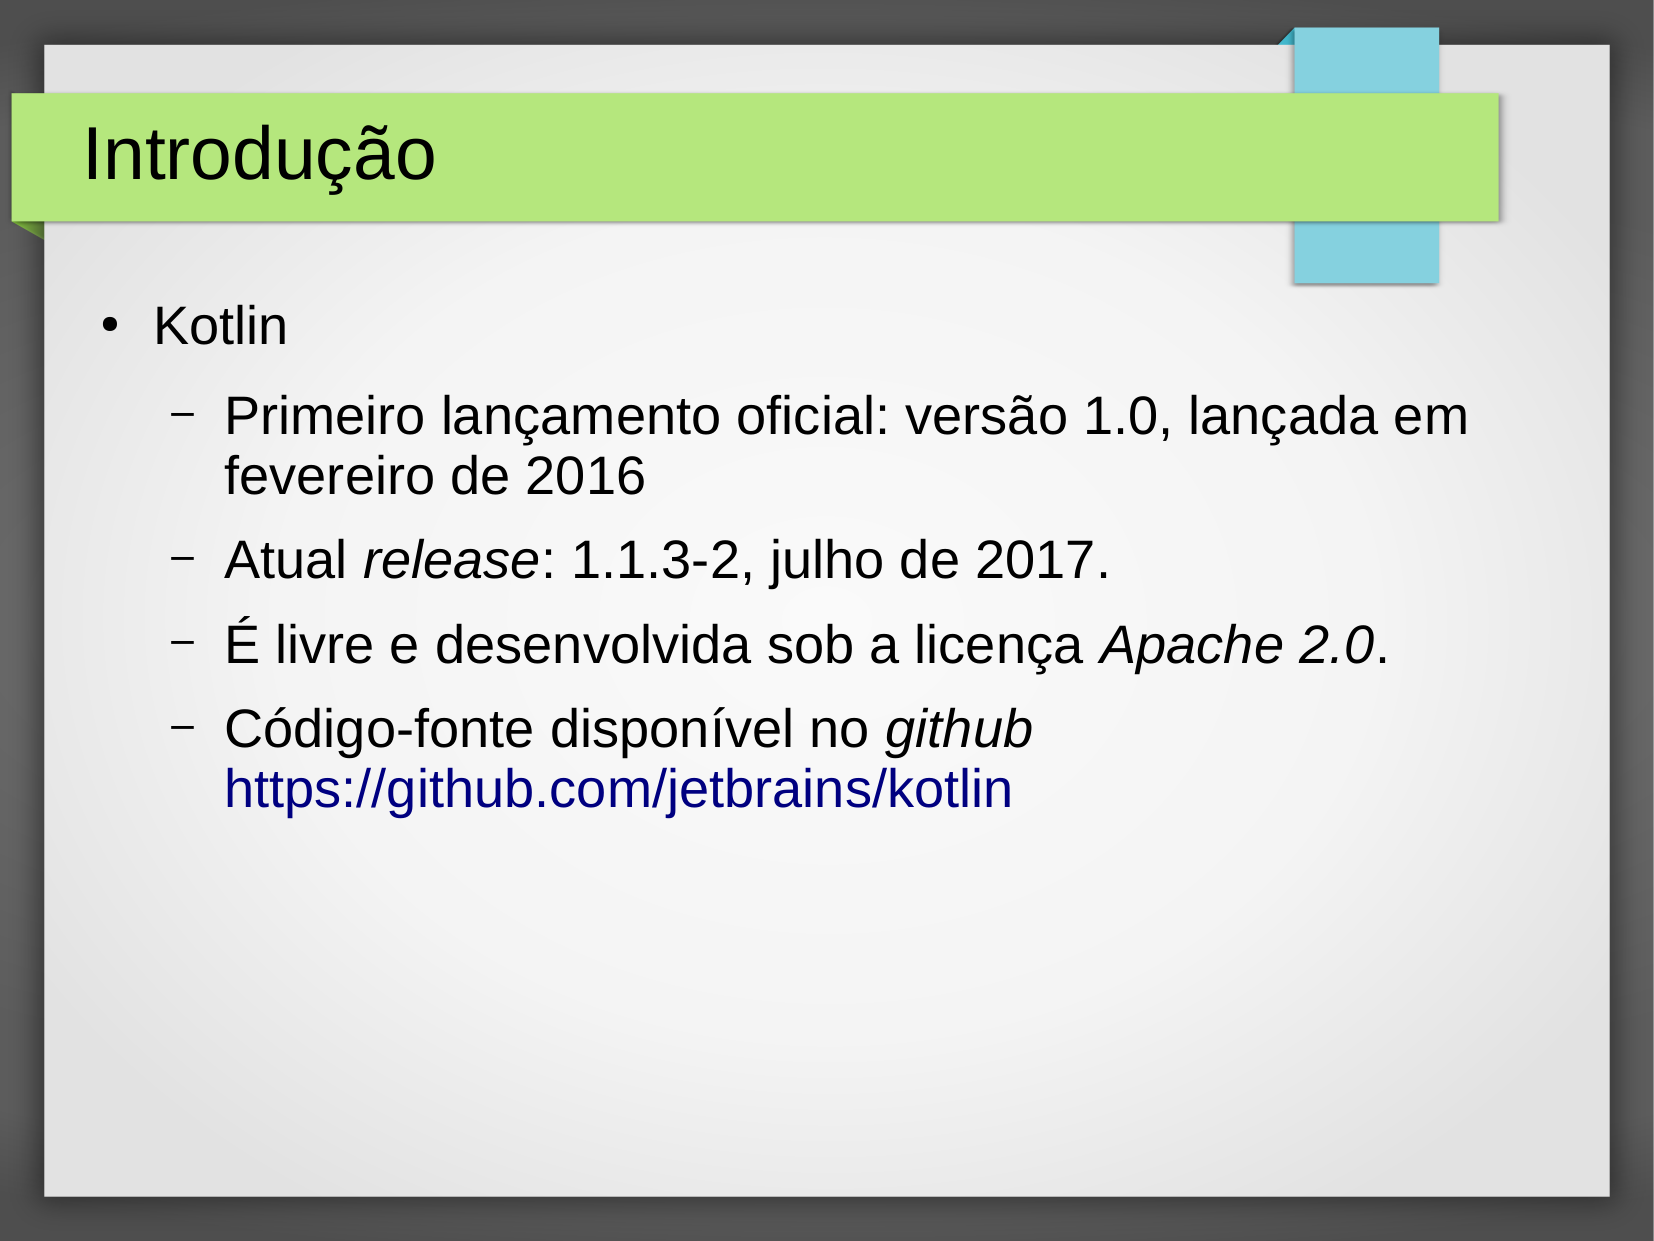

# Introdução
Kotlin
Primeiro lançamento oficial: versão 1.0, lançada em fevereiro de 2016
Atual release: 1.1.3-2, julho de 2017.
É livre e desenvolvida sob a licença Apache 2.0.
Código-fonte disponível no githubhttps://github.com/jetbrains/kotlin